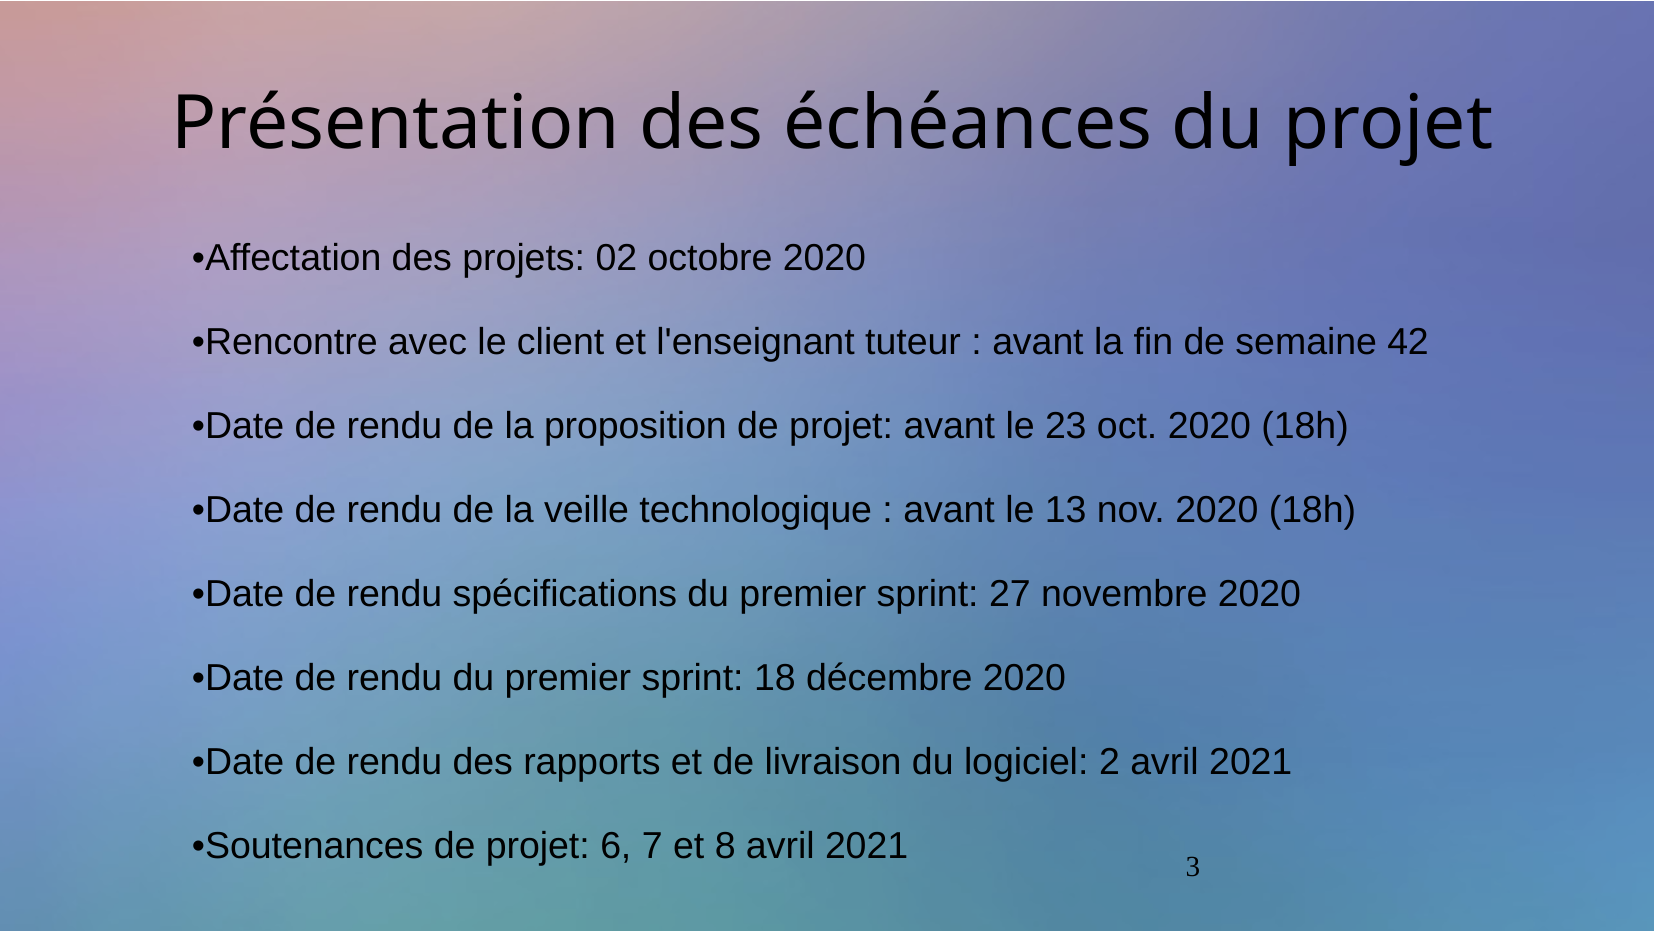

# Présentation des échéances du projet
•Affectation des projets: 02 octobre 2020
•Rencontre avec le client et l'enseignant tuteur : avant la fin de semaine 42
•Date de rendu de la proposition de projet: avant le 23 oct. 2020 (18h)
•Date de rendu de la veille technologique : avant le 13 nov. 2020 (18h)
•Date de rendu spécifications du premier sprint: 27 novembre 2020
•Date de rendu du premier sprint: 18 décembre 2020
•Date de rendu des rapports et de livraison du logiciel: 2 avril 2021
•Soutenances de projet: 6, 7 et 8 avril 2021